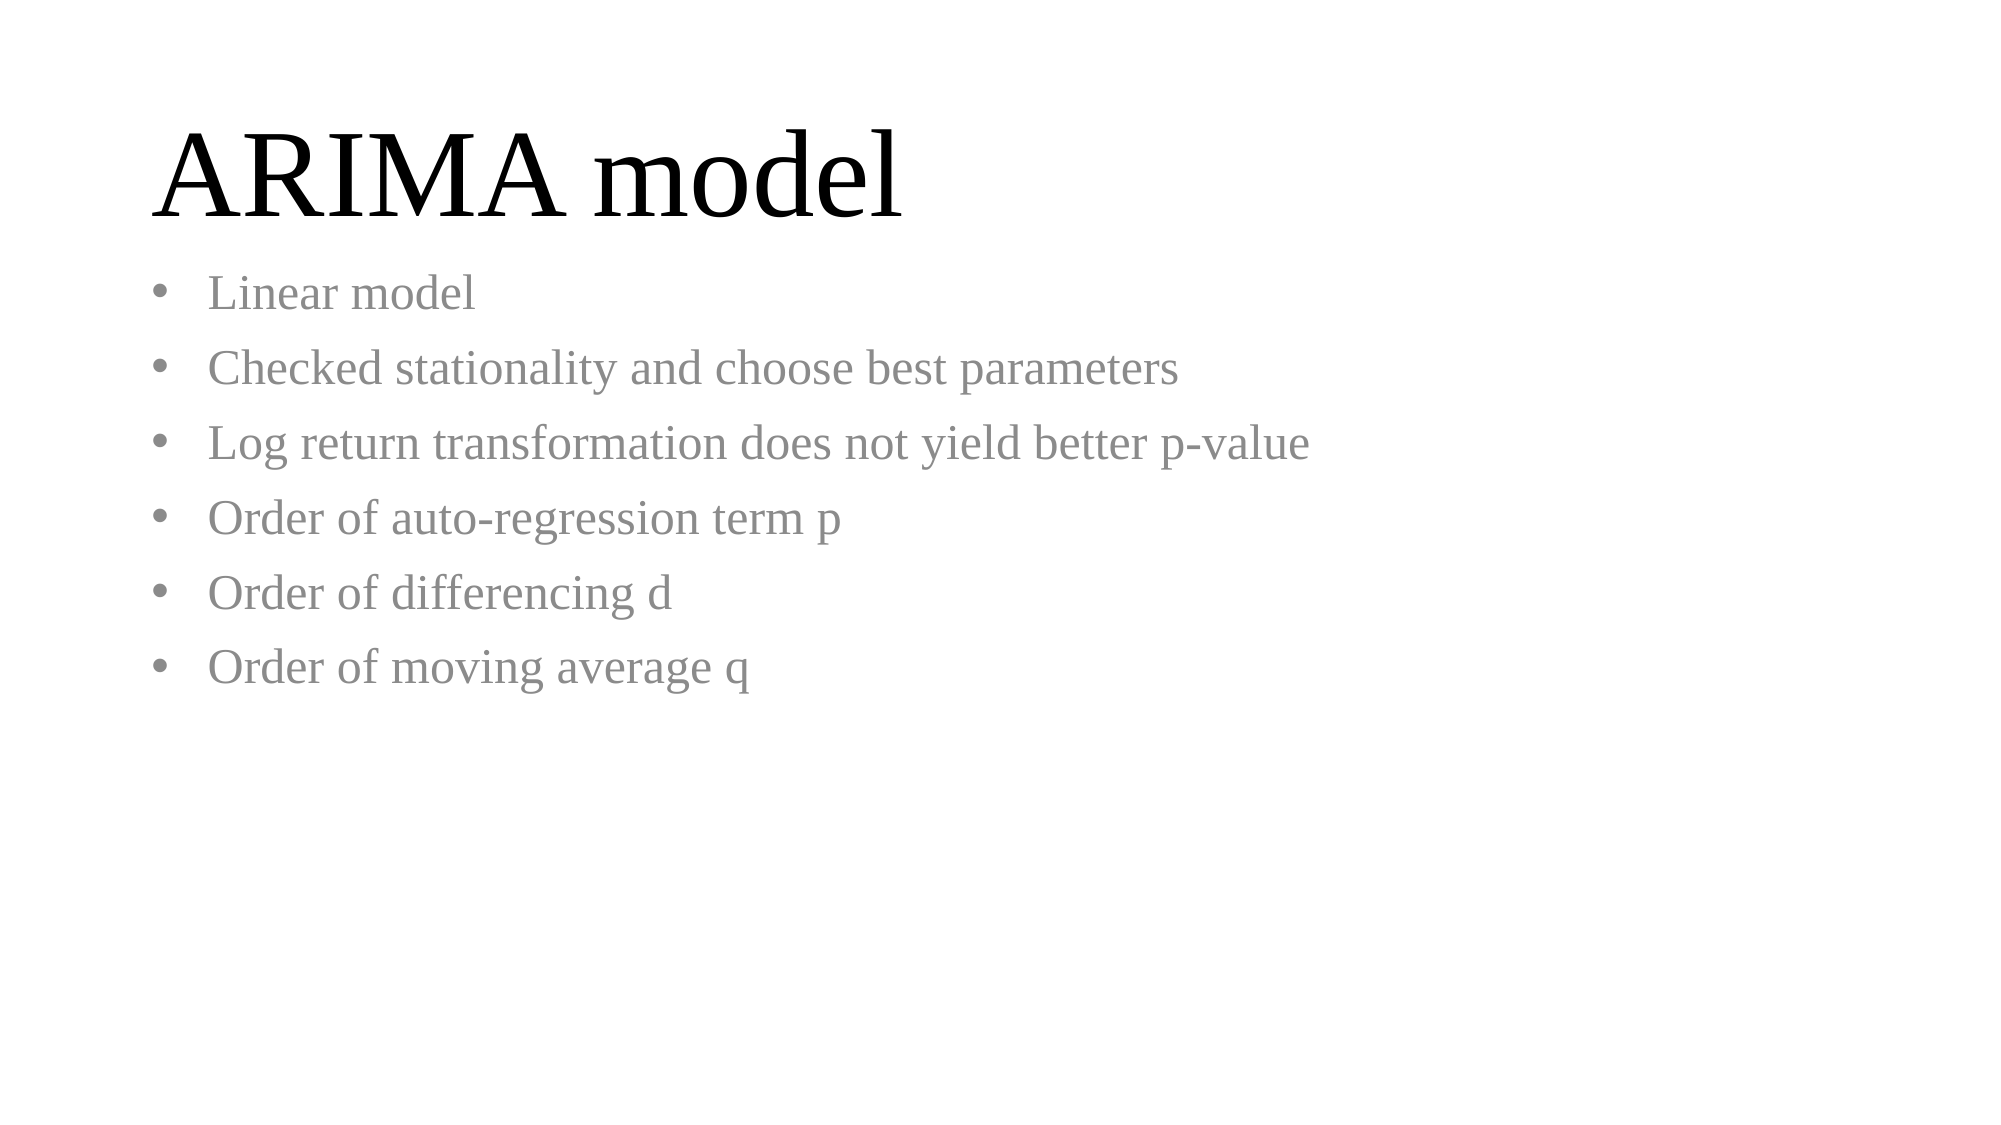

# ARIMA model
Linear model
Checked stationality and choose best parameters
Log return transformation does not yield better p-value
Order of auto-regression term p
Order of differencing d
Order of moving average q